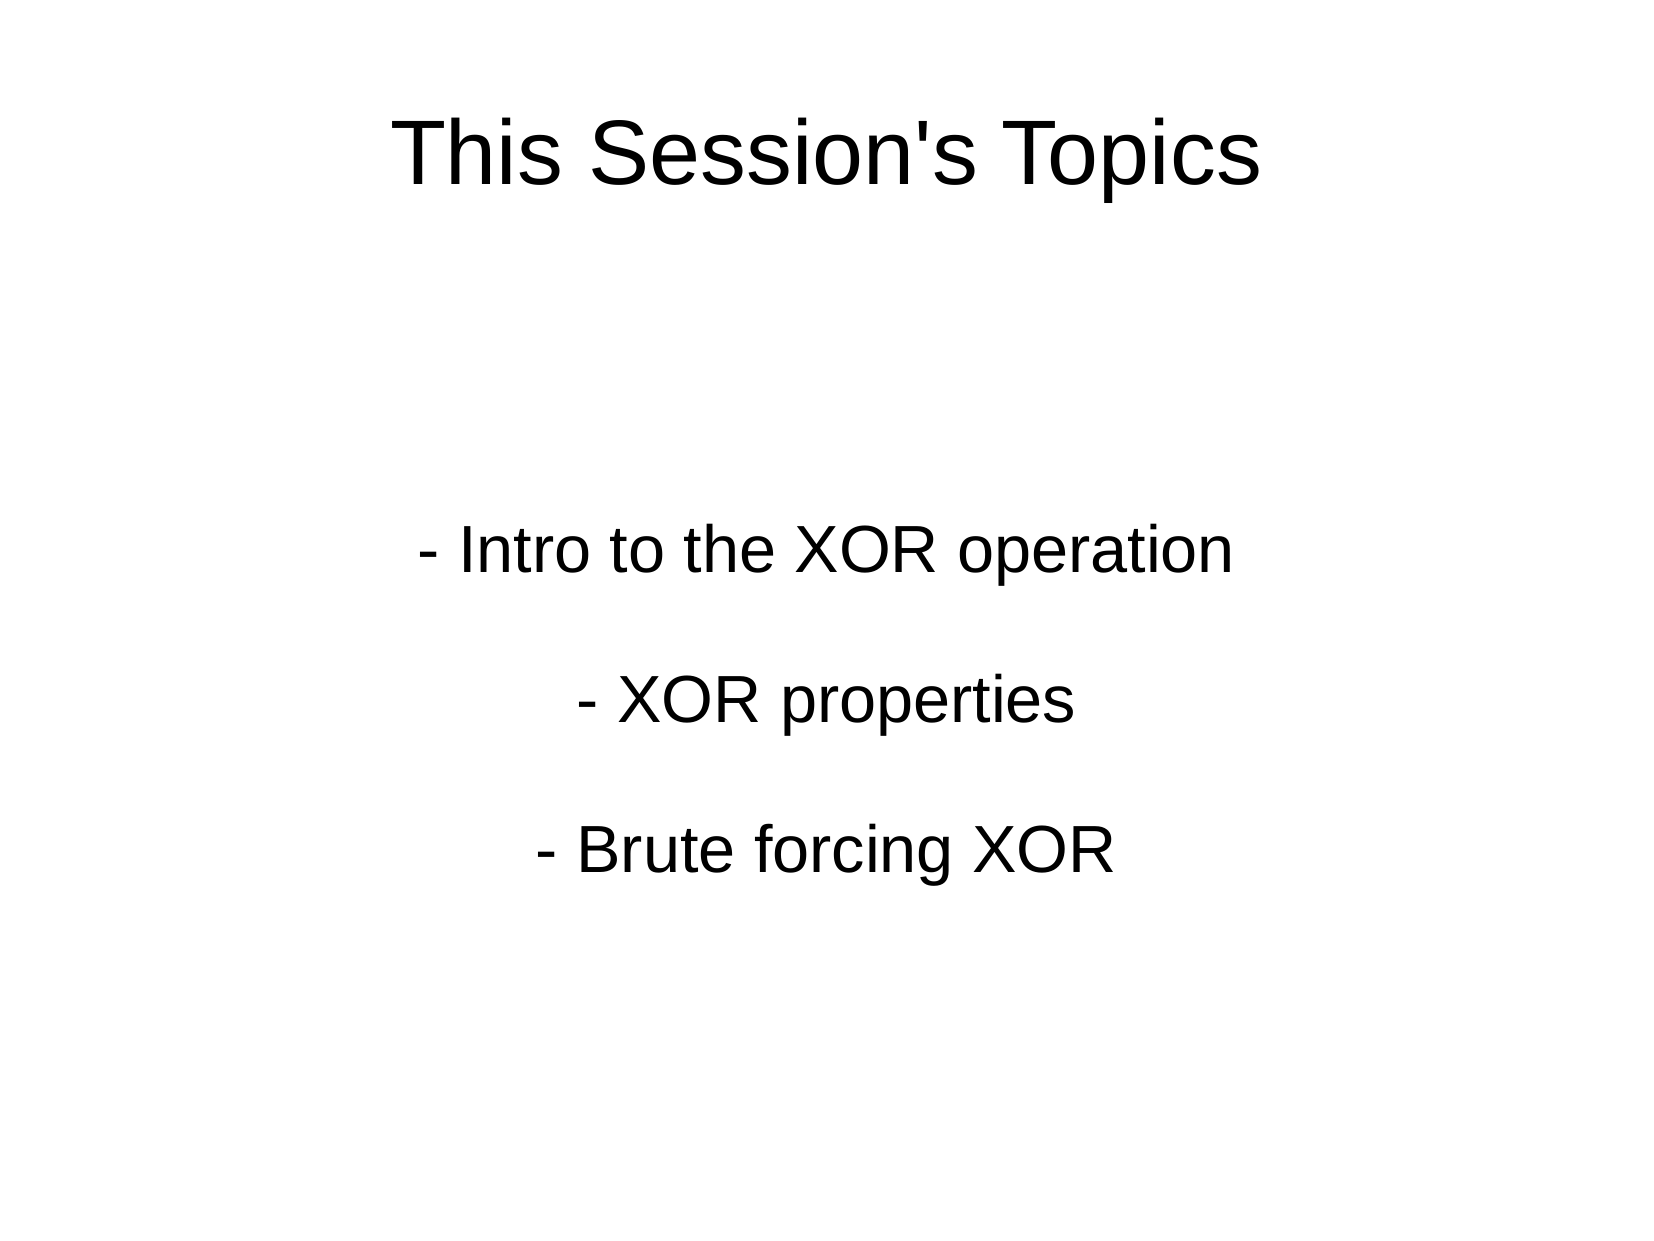

# This Session's Topics
- Intro to the XOR operation
- XOR properties
- Brute forcing XOR